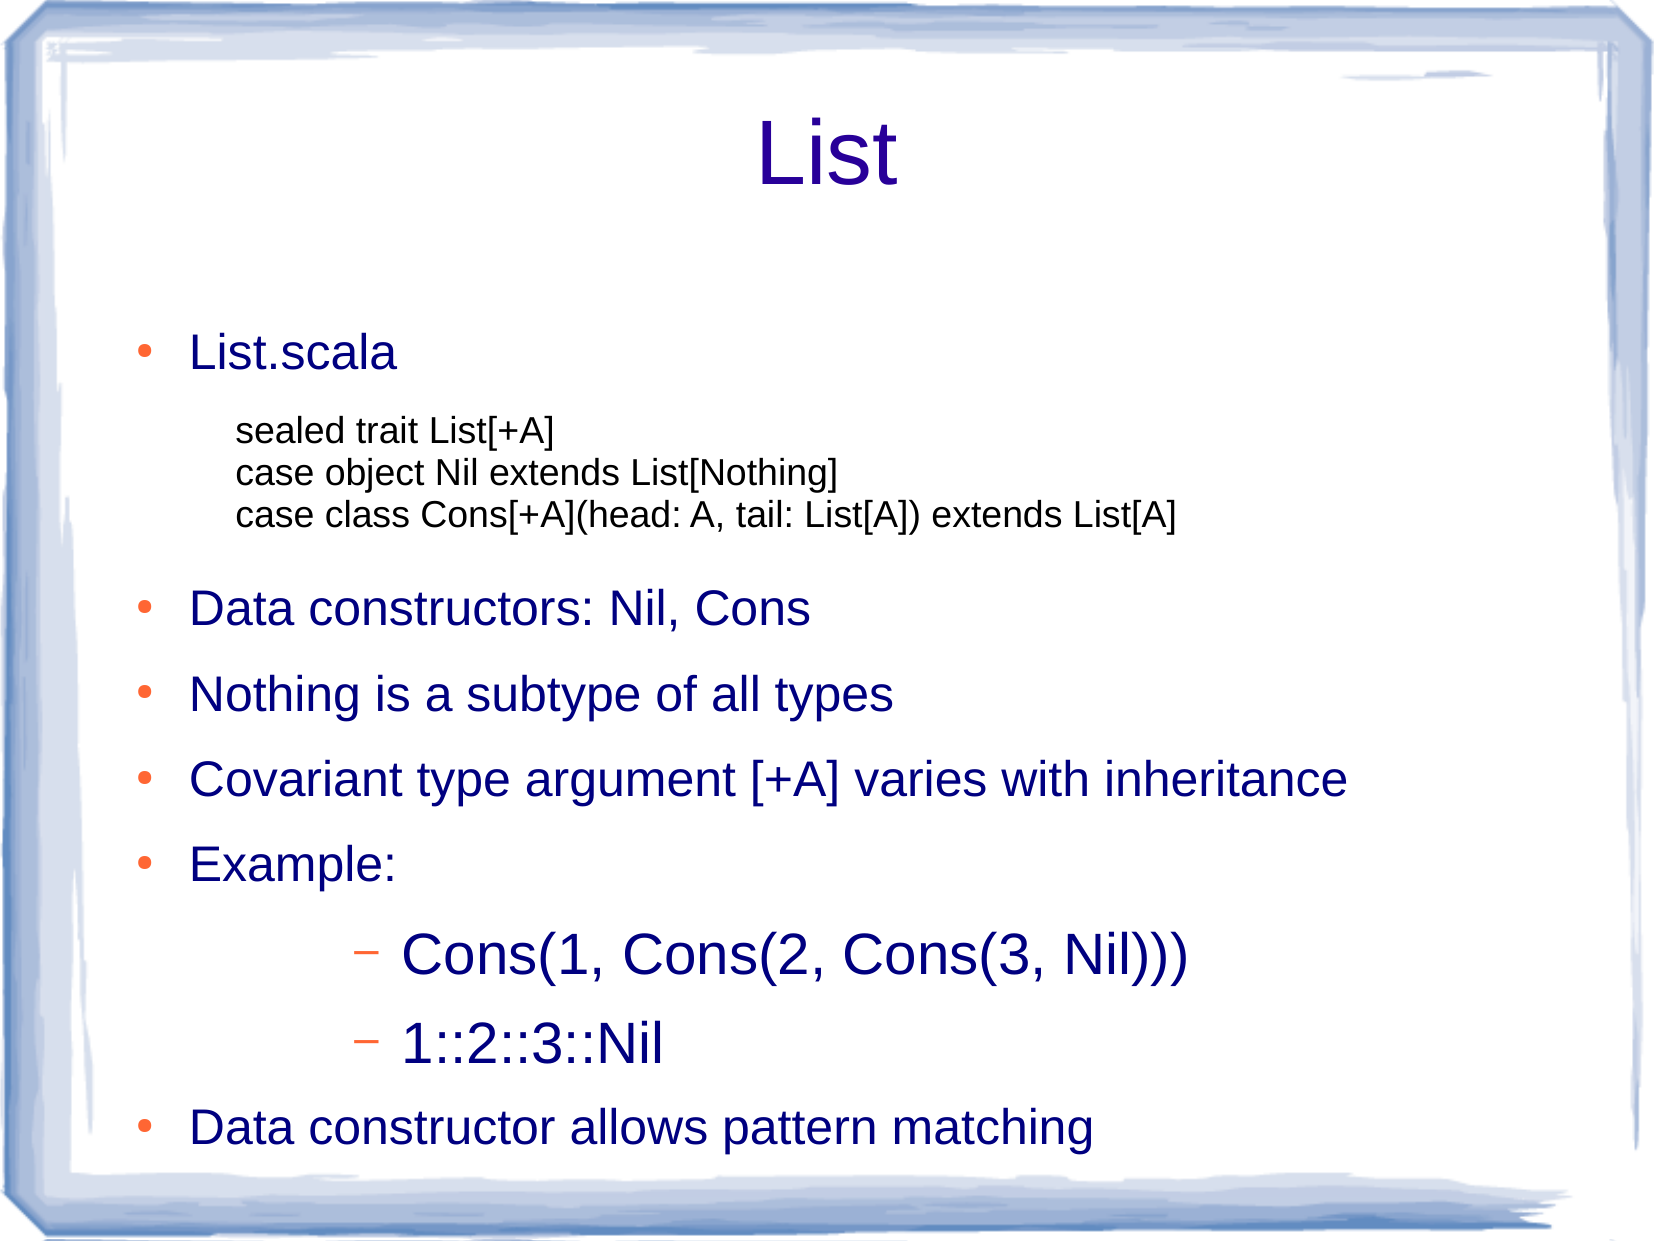

# List
List.scala
Data constructors: Nil, Cons
Nothing is a subtype of all types
Covariant type argument [+A] varies with inheritance
Example:
Cons(1, Cons(2, Cons(3, Nil)))
1::2::3::Nil
Data constructor allows pattern matching
sealed trait List[+A]
case object Nil extends List[Nothing]
case class Cons[+A](head: A, tail: List[A]) extends List[A]